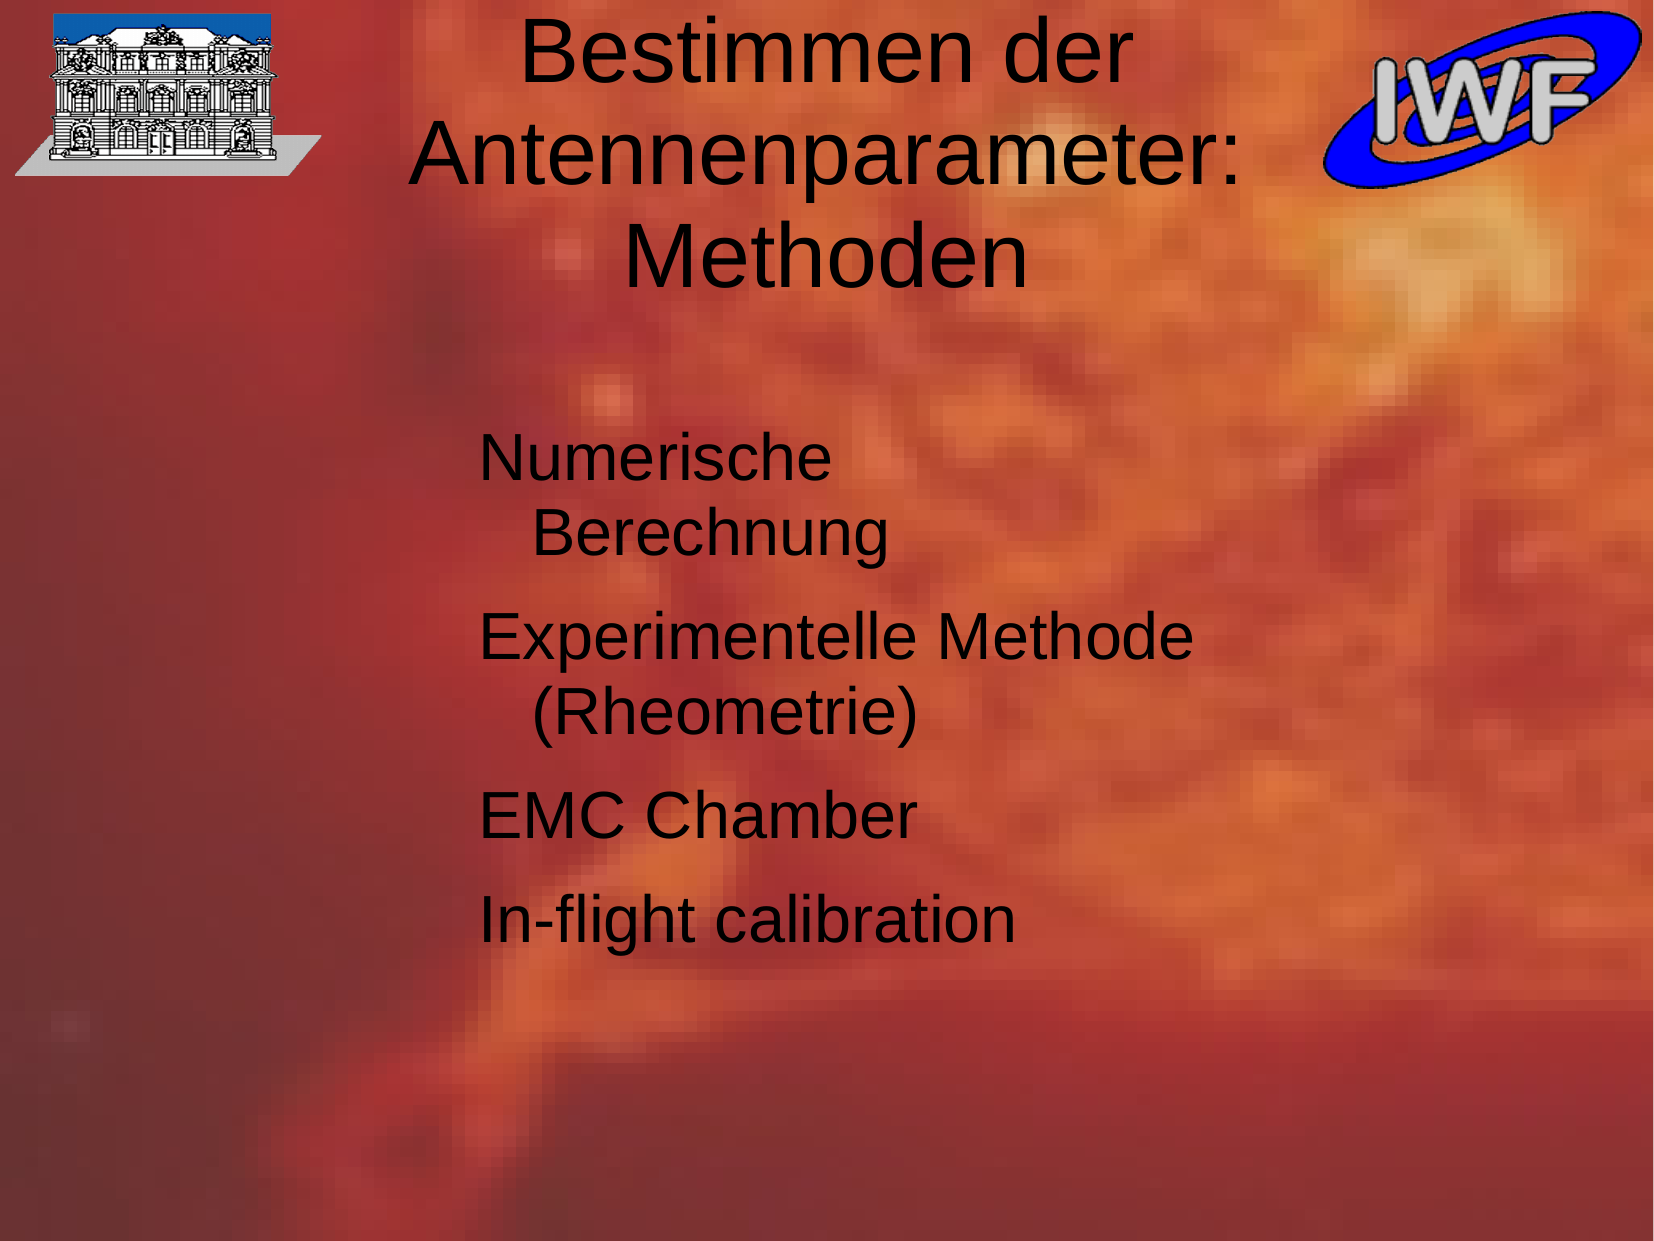

# Bestimmen der Antennenparameter: Methoden
Numerische Berechnung
Experimentelle Methode (Rheometrie)
EMC Chamber
In-flight calibration